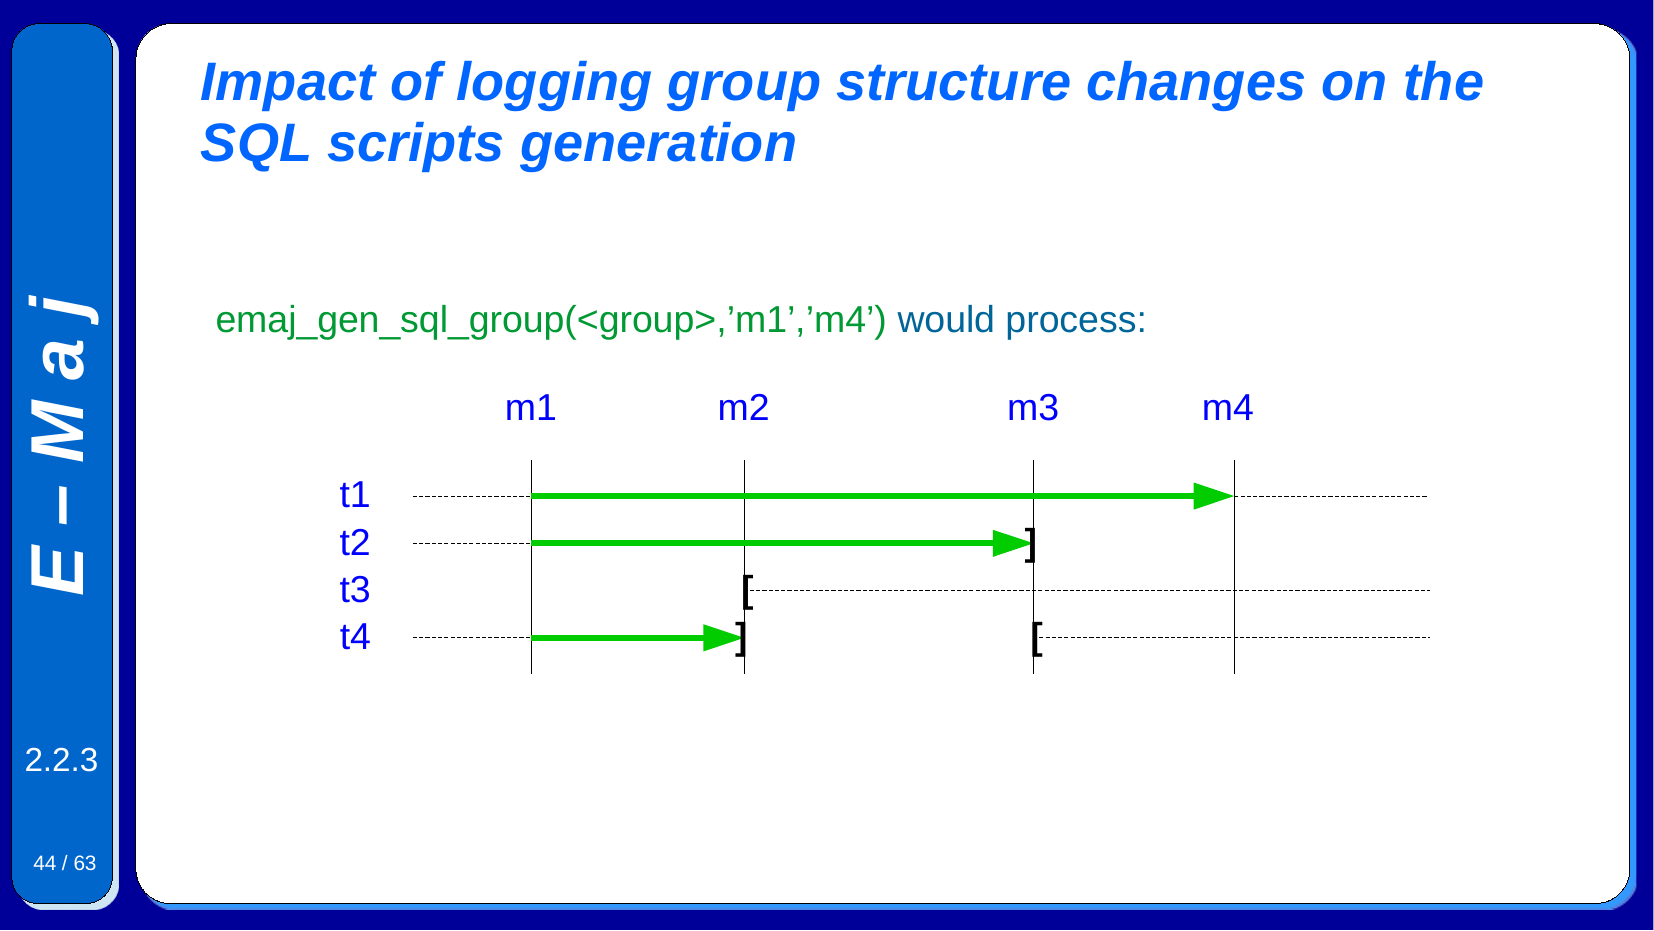

# Impact of logging group structure changes on the SQL scripts generation
emaj_gen_sql_group(<group>,’m1’,’m4’) would process:
m1
m2
m3
m4
t1
t2
]
t3
[
t4
]
[